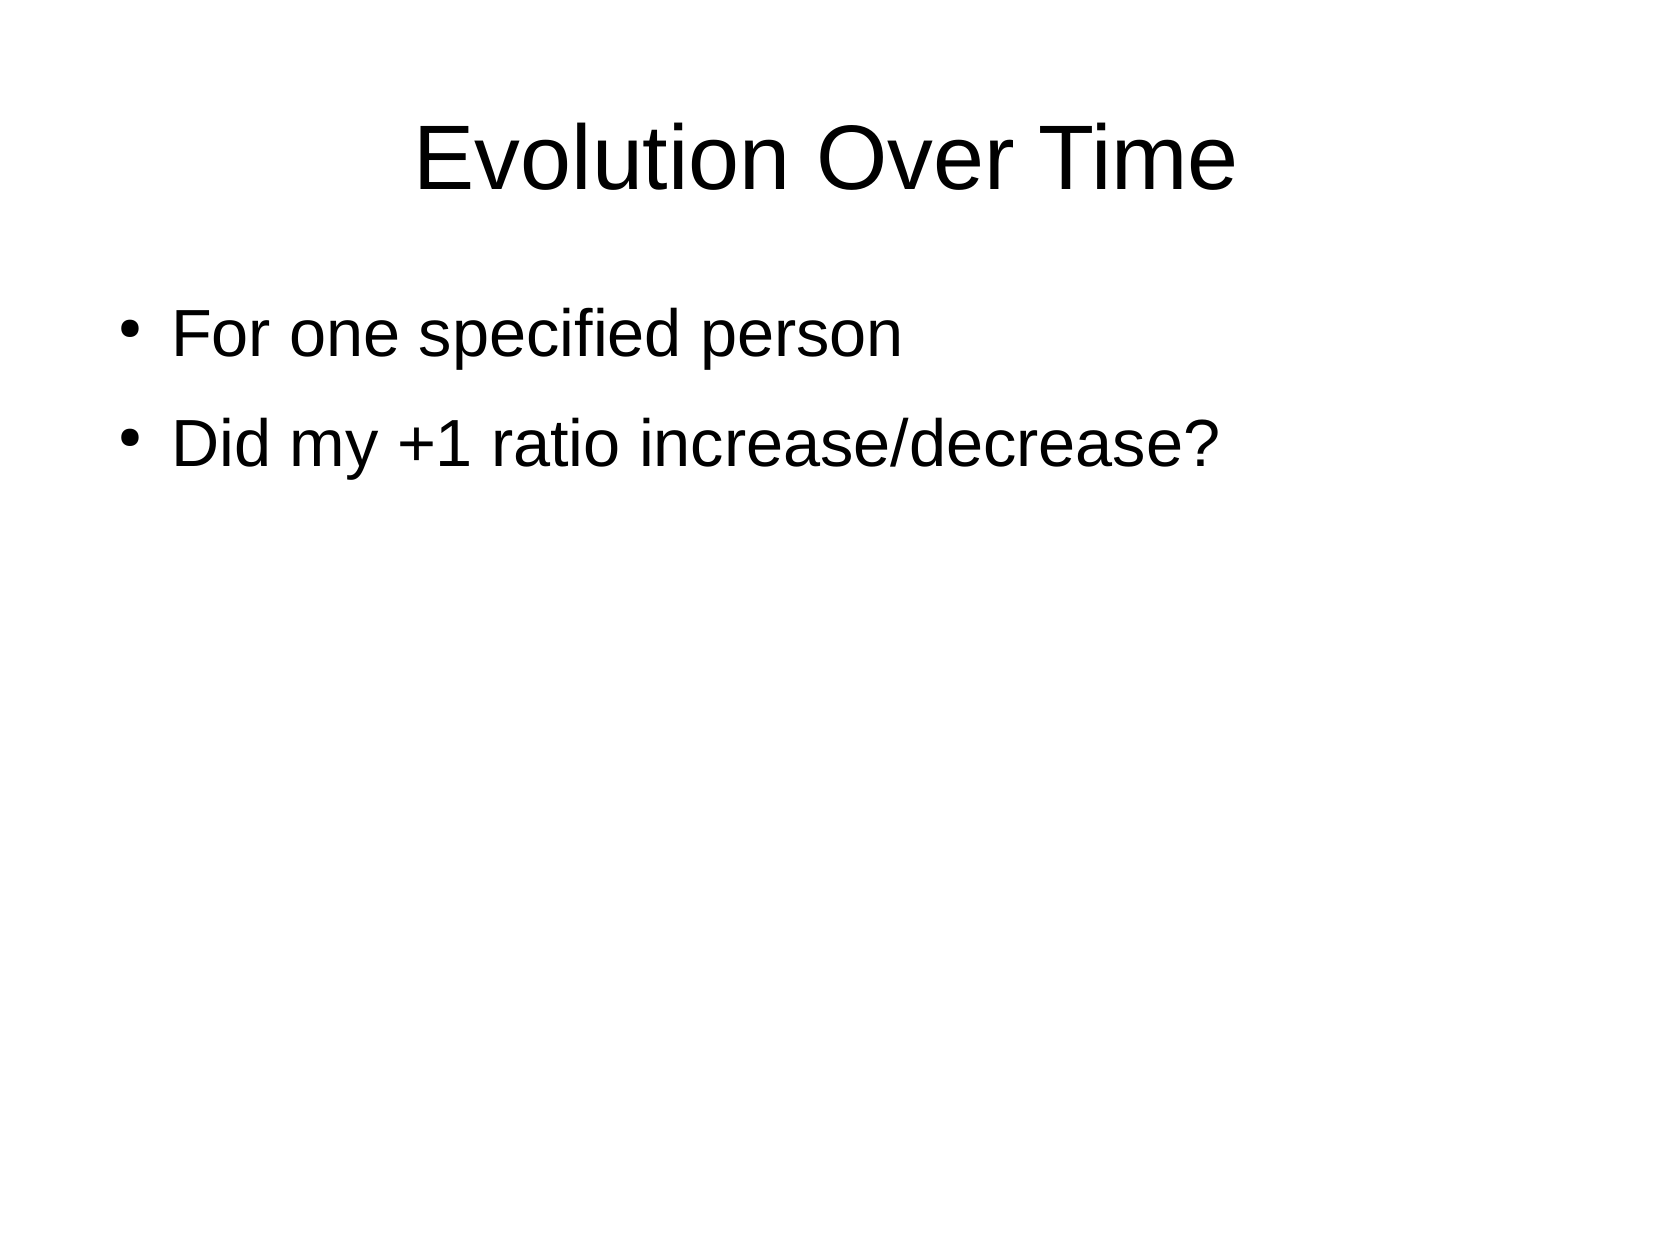

# Evolution Over Time
For one specified person
Did my +1 ratio increase/decrease?